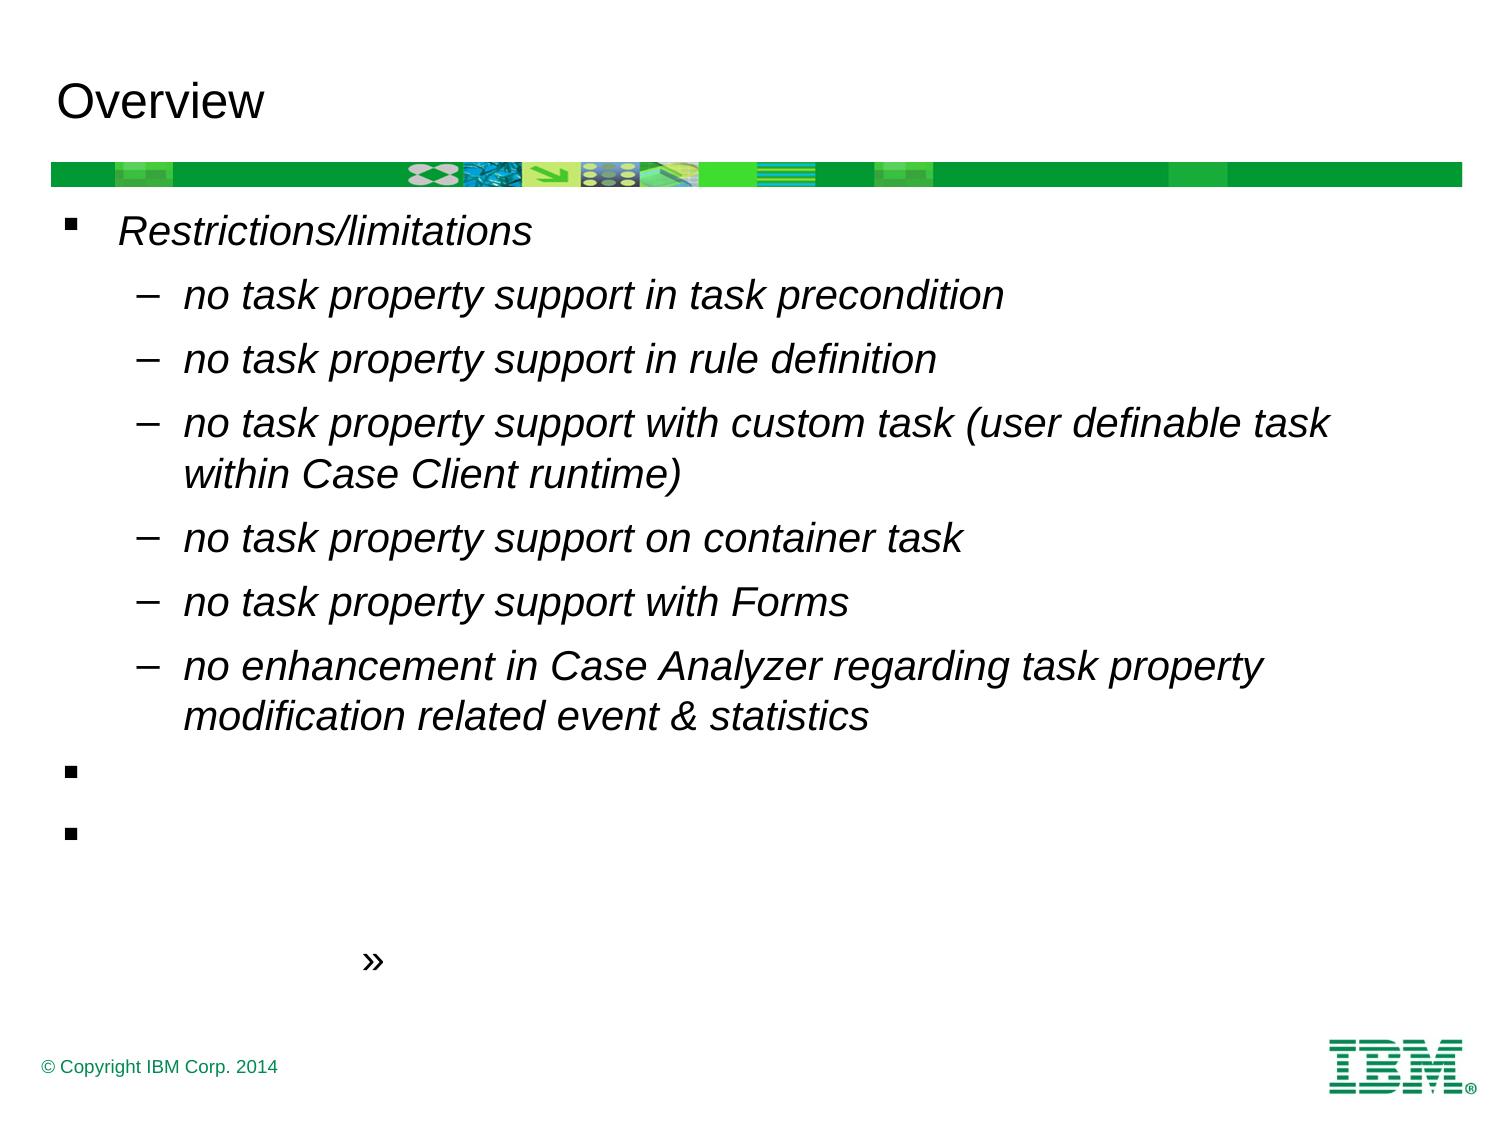

# Overview
Restrictions/limitations
no task property support in task precondition
no task property support in rule definition
no task property support with custom task (user definable task within Case Client runtime)
no task property support on container task
no task property support with Forms
no enhancement in Case Analyzer regarding task property modification related event & statistics